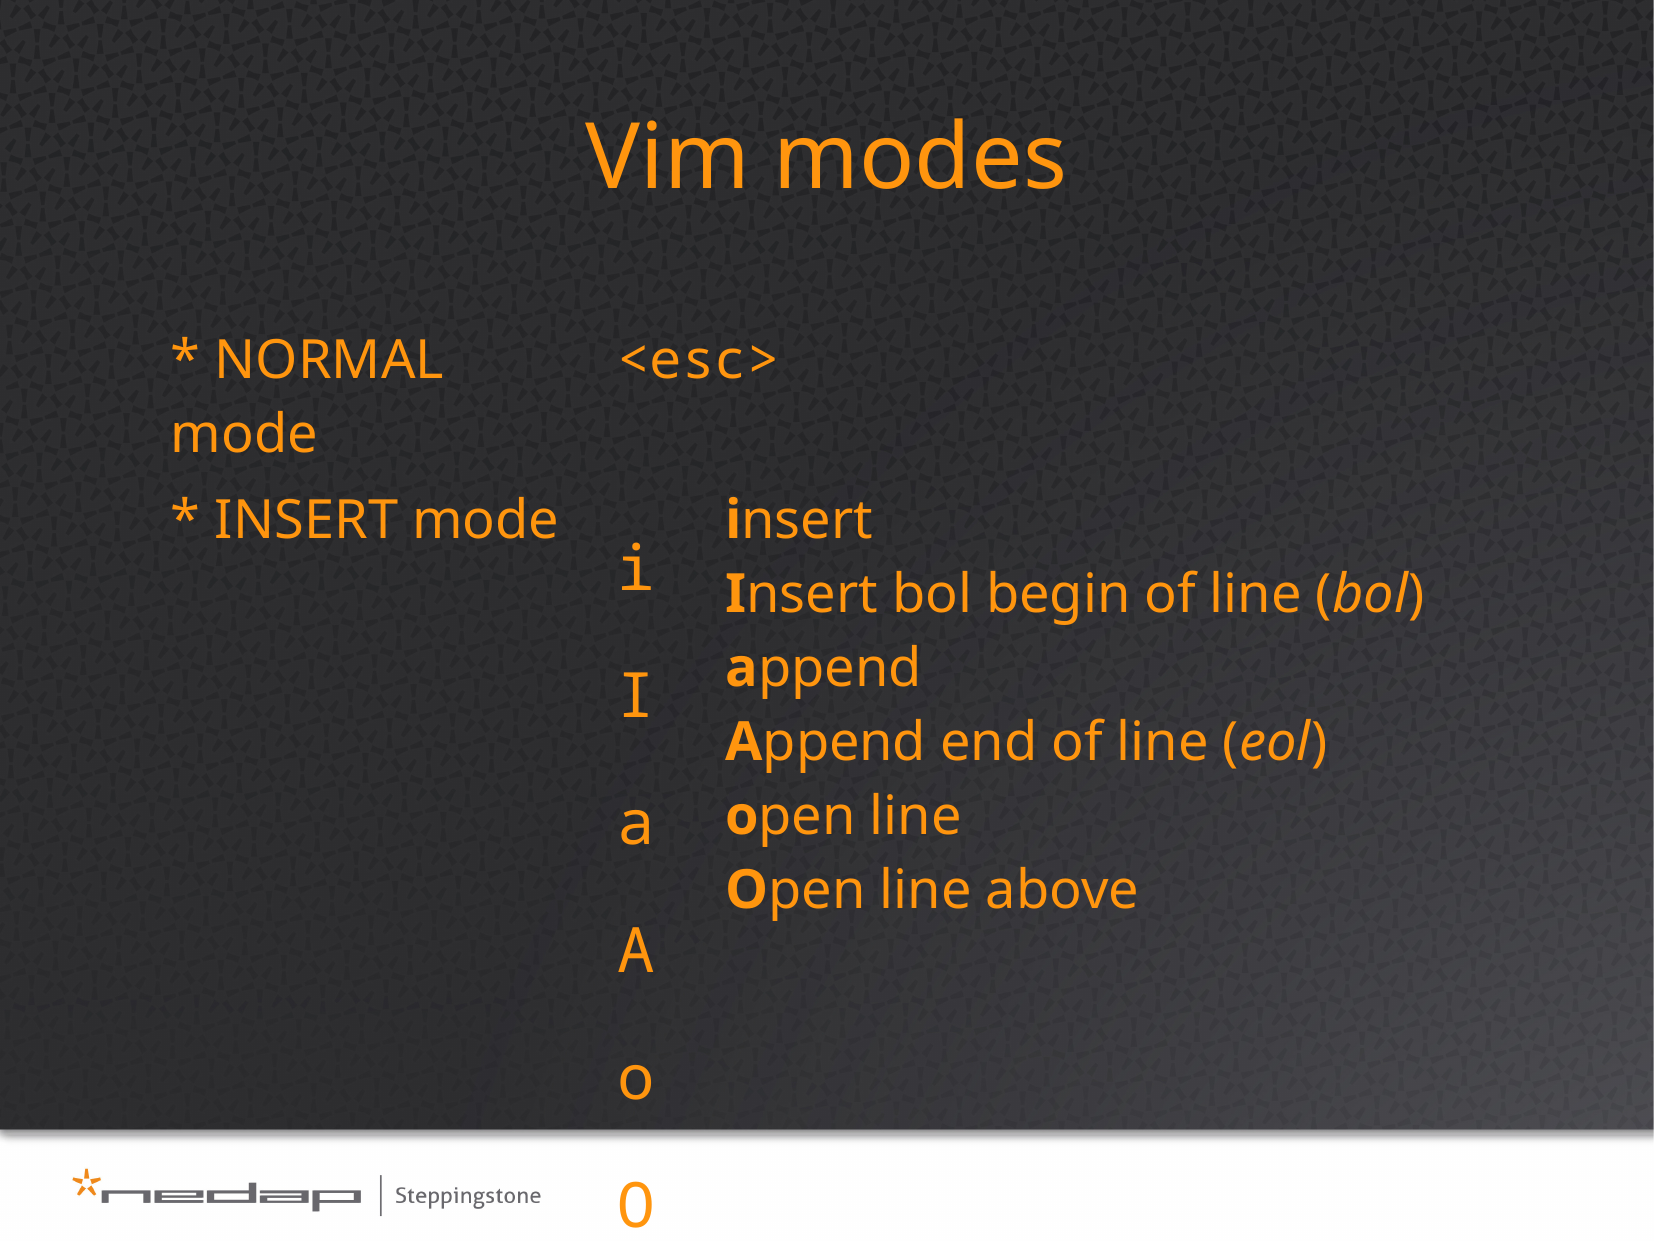

# Vim modes
| \* NORMAL mode | <esc> | |
| --- | --- | --- |
| \* INSERT mode | i I a A o O | insert Insert bol begin of line (bol) append Append end of line (eol) open line Open line above |
| \* VISUAL mode | v, V or <ctrl>+v | |